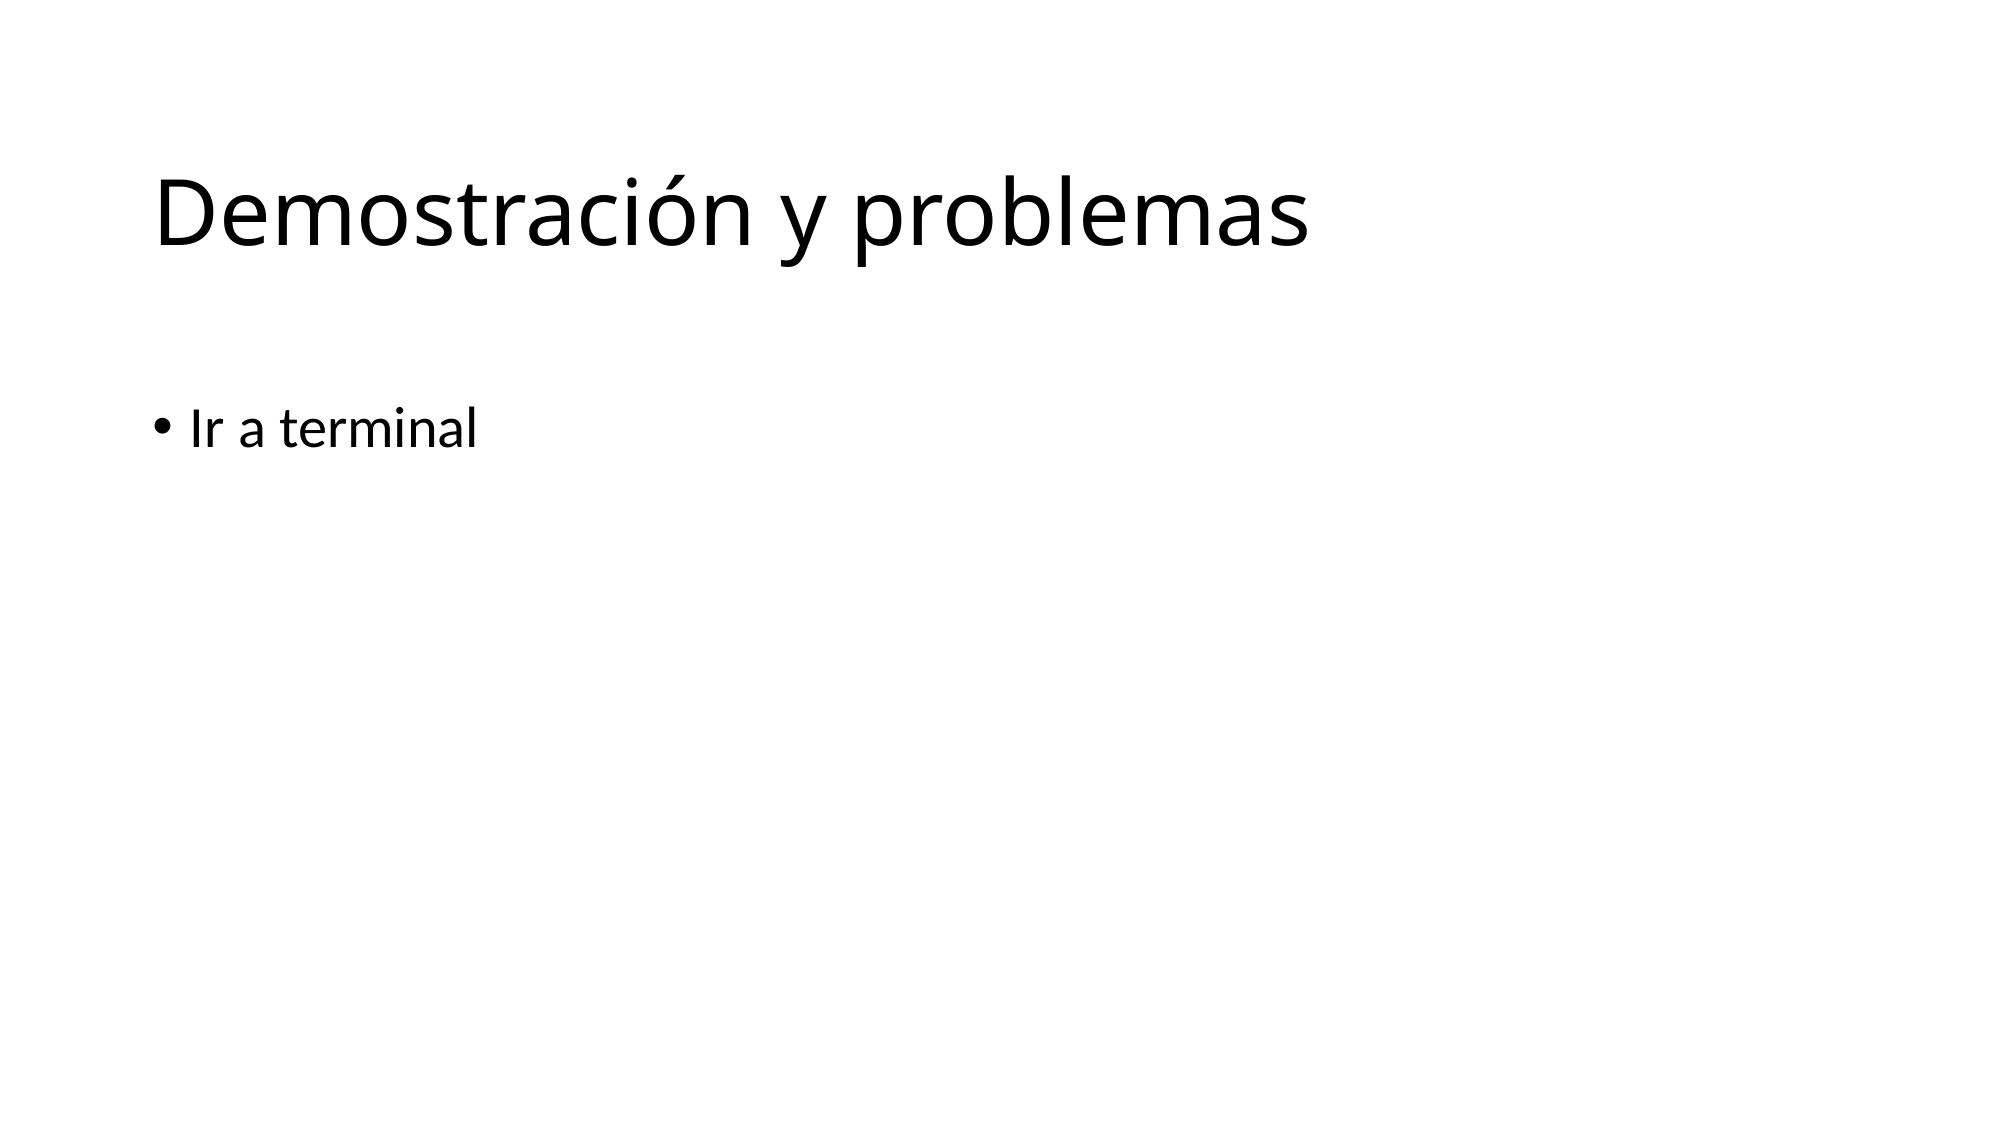

# Demostración y problemas
Ir a terminal